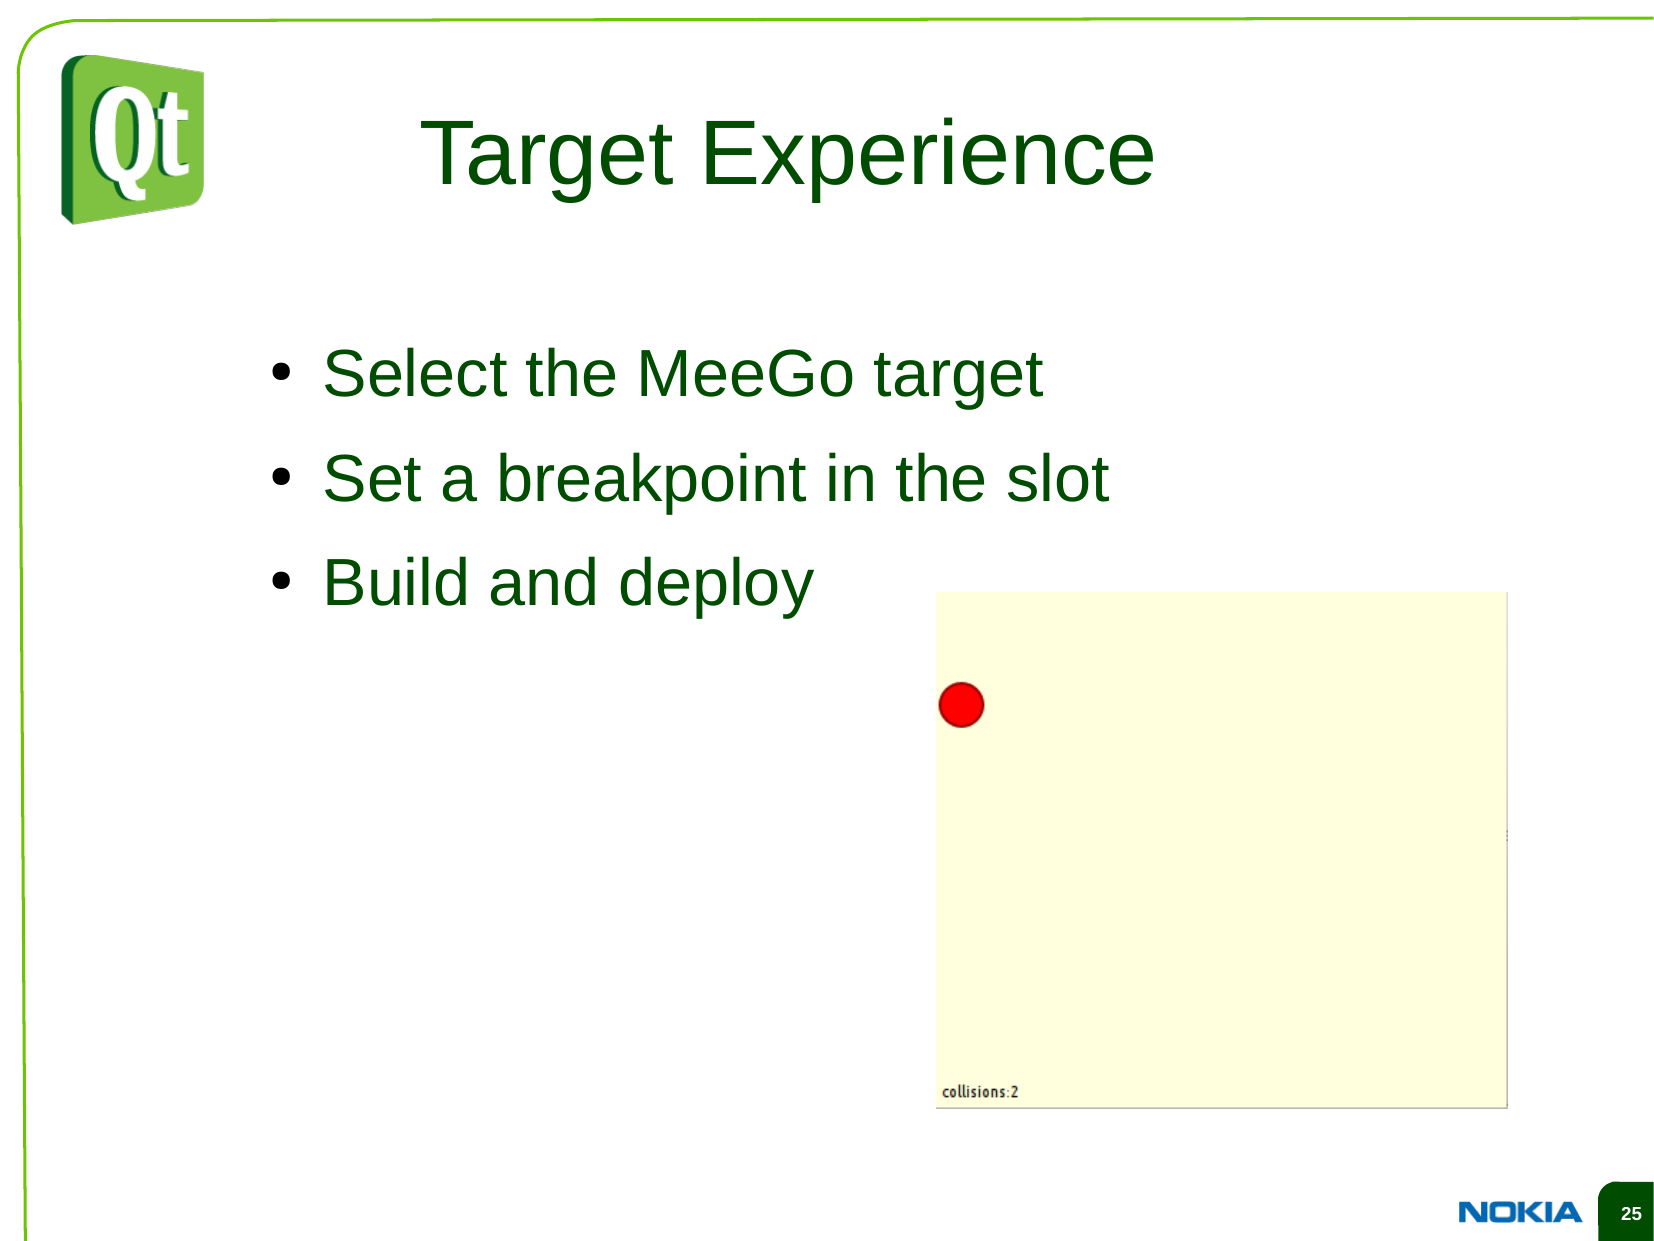

# Target Experience
Select the MeeGo target
Set a breakpoint in the slot
Build and deploy